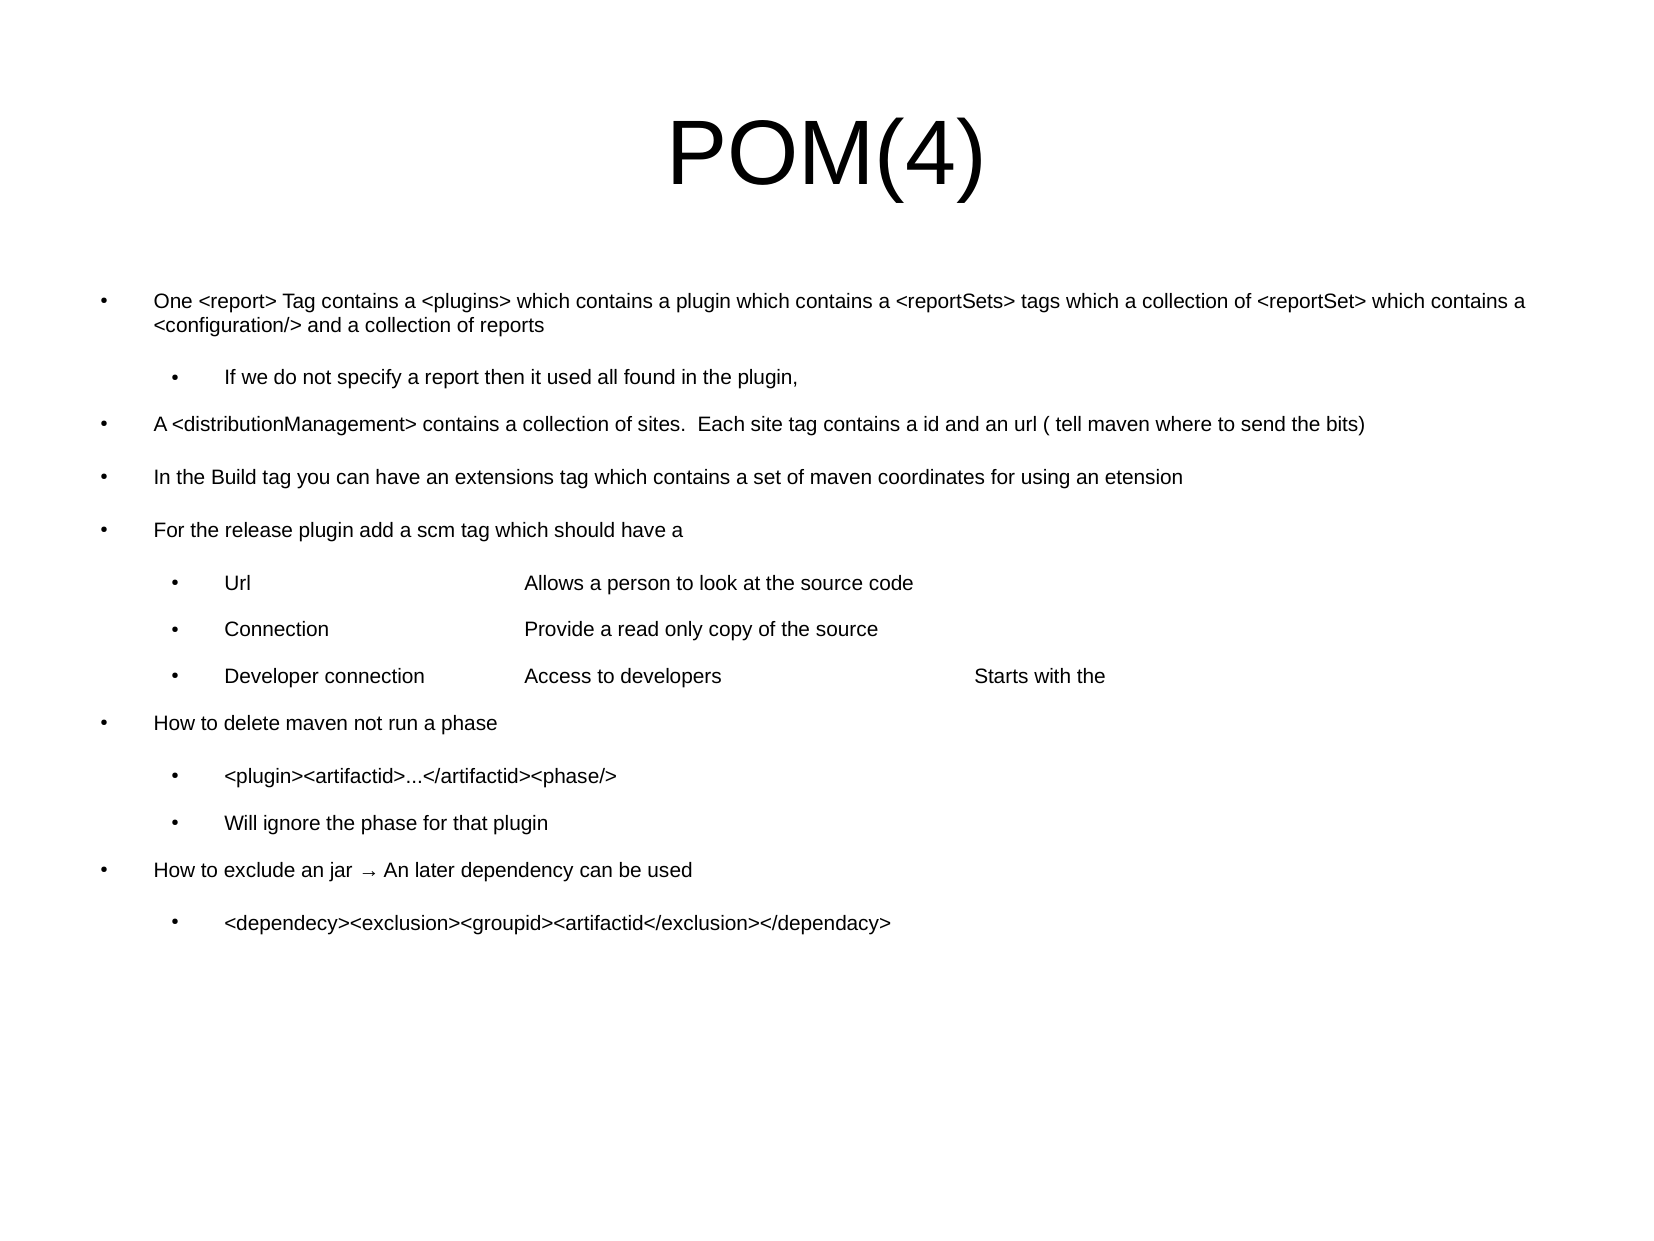

# POM(4)
One <report> Tag contains a <plugins> which contains a plugin which contains a <reportSets> tags which a collection of <reportSet> which contains a <configuration/> and a collection of reports
If we do not specify a report then it used all found in the plugin,
A <distributionManagement> contains a collection of sites. Each site tag contains a id and an url ( tell maven where to send the bits)
In the Build tag you can have an extensions tag which contains a set of maven coordinates for using an etension
For the release plugin add a scm tag which should have a
Url				Allows a person to look at the source code
Connection 			Provide a read only copy of the source
Developer connection		Access to developers 				Starts with the
How to delete maven not run a phase
<plugin><artifactid>...</artifactid><phase/>
Will ignore the phase for that plugin
How to exclude an jar → An later dependency can be used
<dependecy><exclusion><groupid><artifactid</exclusion></dependacy>